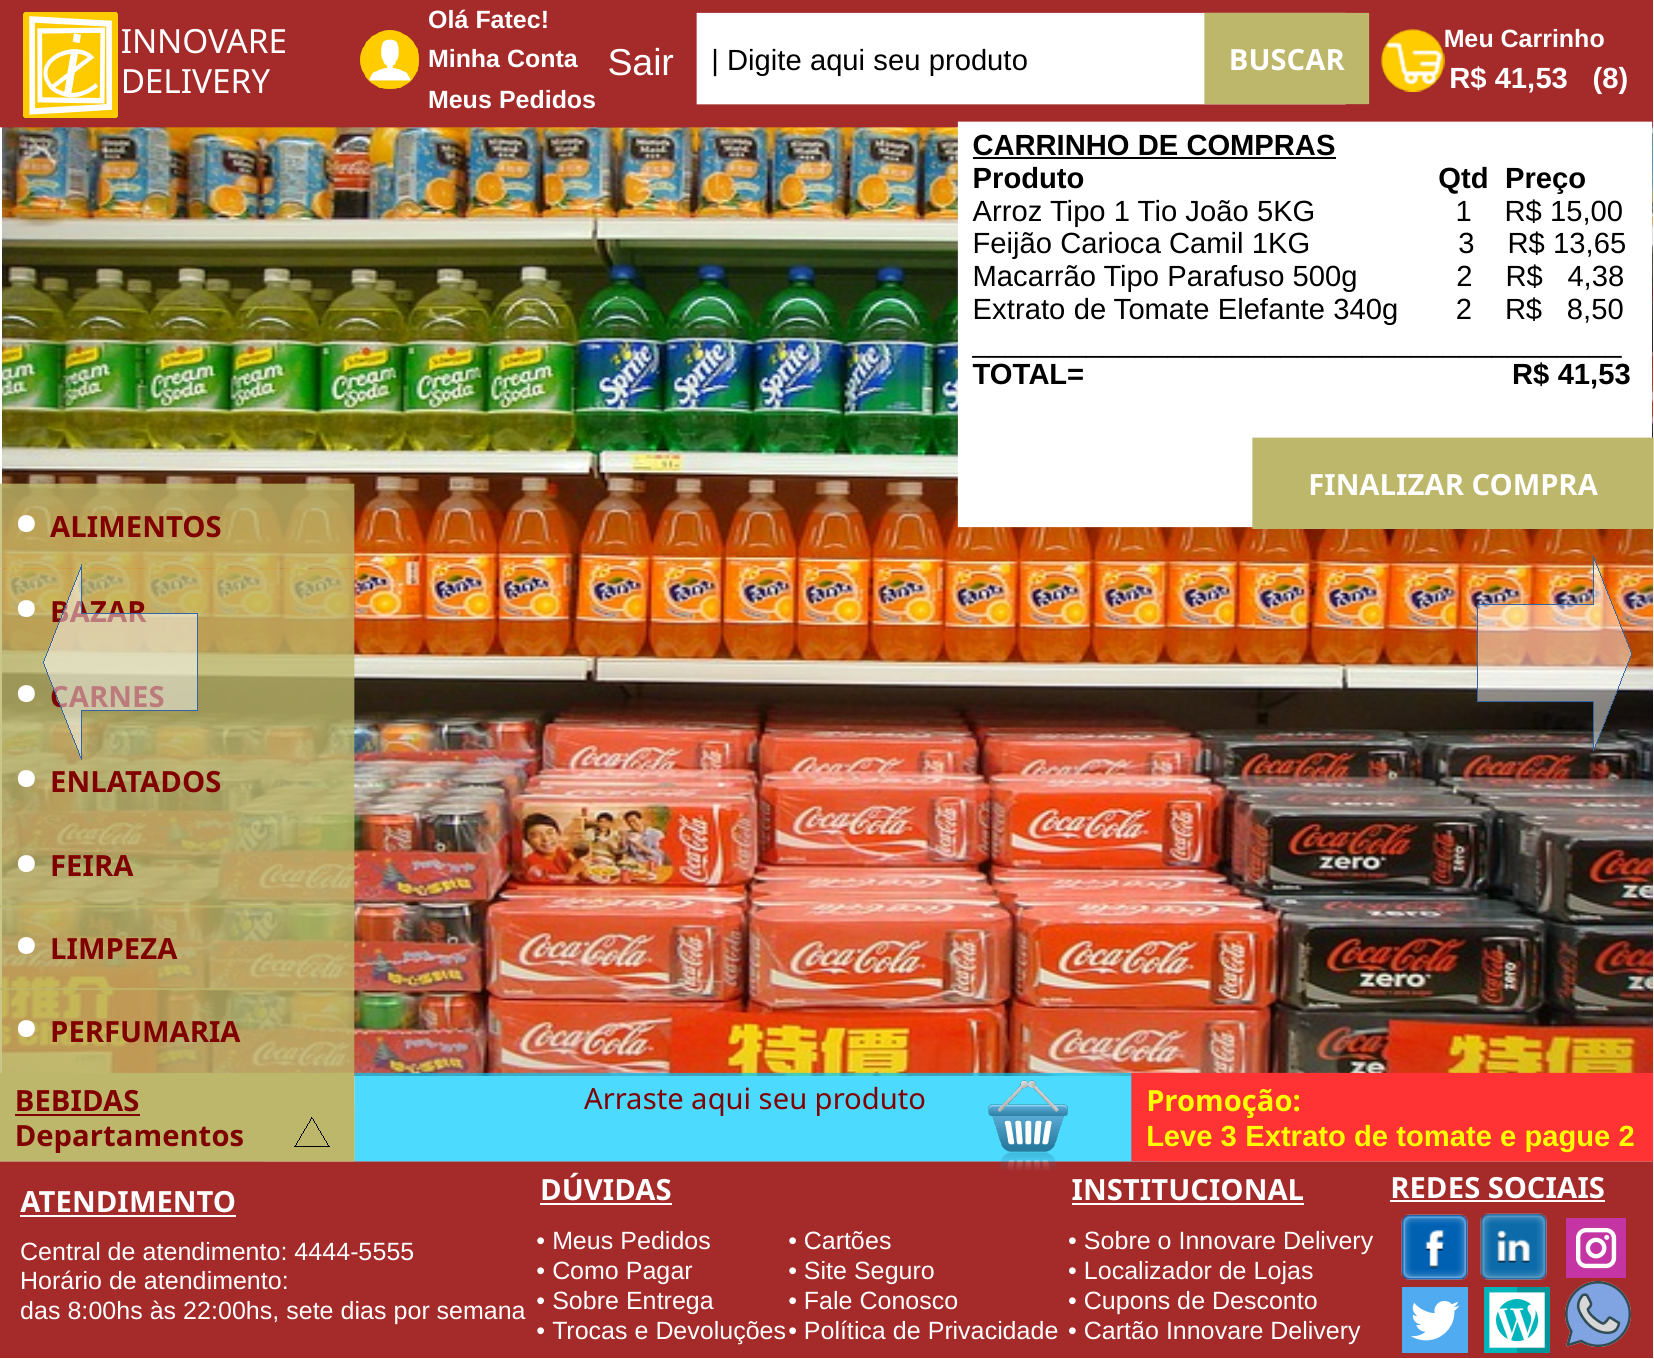

Olá Fatec!
Sair
INNOVARE
DELIVERY
BUSCAR
| Digite aqui seu produto
Meu Carrinho
Minha Conta
R$ 41,53 (8)
Meus Pedidos
CARRINHO DE COMPRAS
Produto Qtd Preço
Arroz Tipo 1 Tio João 5KG 1 R$ 15,00
Feijão Carioca Camil 1KG 3 R$ 13,65
Macarrão Tipo Parafuso 500g 2 R$ 4,38
Extrato de Tomate Elefante 340g 2 R$ 8,50
________________________________________
TOTAL= R$ 41,53
FINALIZAR COMPRA
ALIMENTOS
BAZAR
CARNES
ENLATADOS
FEIRA
LIMPEZA
PERFUMARIA
BEBIDAS
Departamentos
Arraste aqui seu produto
Promoção:
Leve 3 Extrato de tomate e pague 2
REDES SOCIAIS
DÚVIDAS
INSTITUCIONAL
ATENDIMENTO
• Meus Pedidos
• Como Pagar
• Sobre Entrega
• Trocas e Devoluções
• Cartões
• Site Seguro
• Fale Conosco
• Política de Privacidade
• Sobre o Innovare Delivery
• Localizador de Lojas
• Cupons de Desconto
• Cartão Innovare Delivery
Central de atendimento: 4444-5555
Horário de atendimento:
das 8:00hs às 22:00hs, sete dias por semana